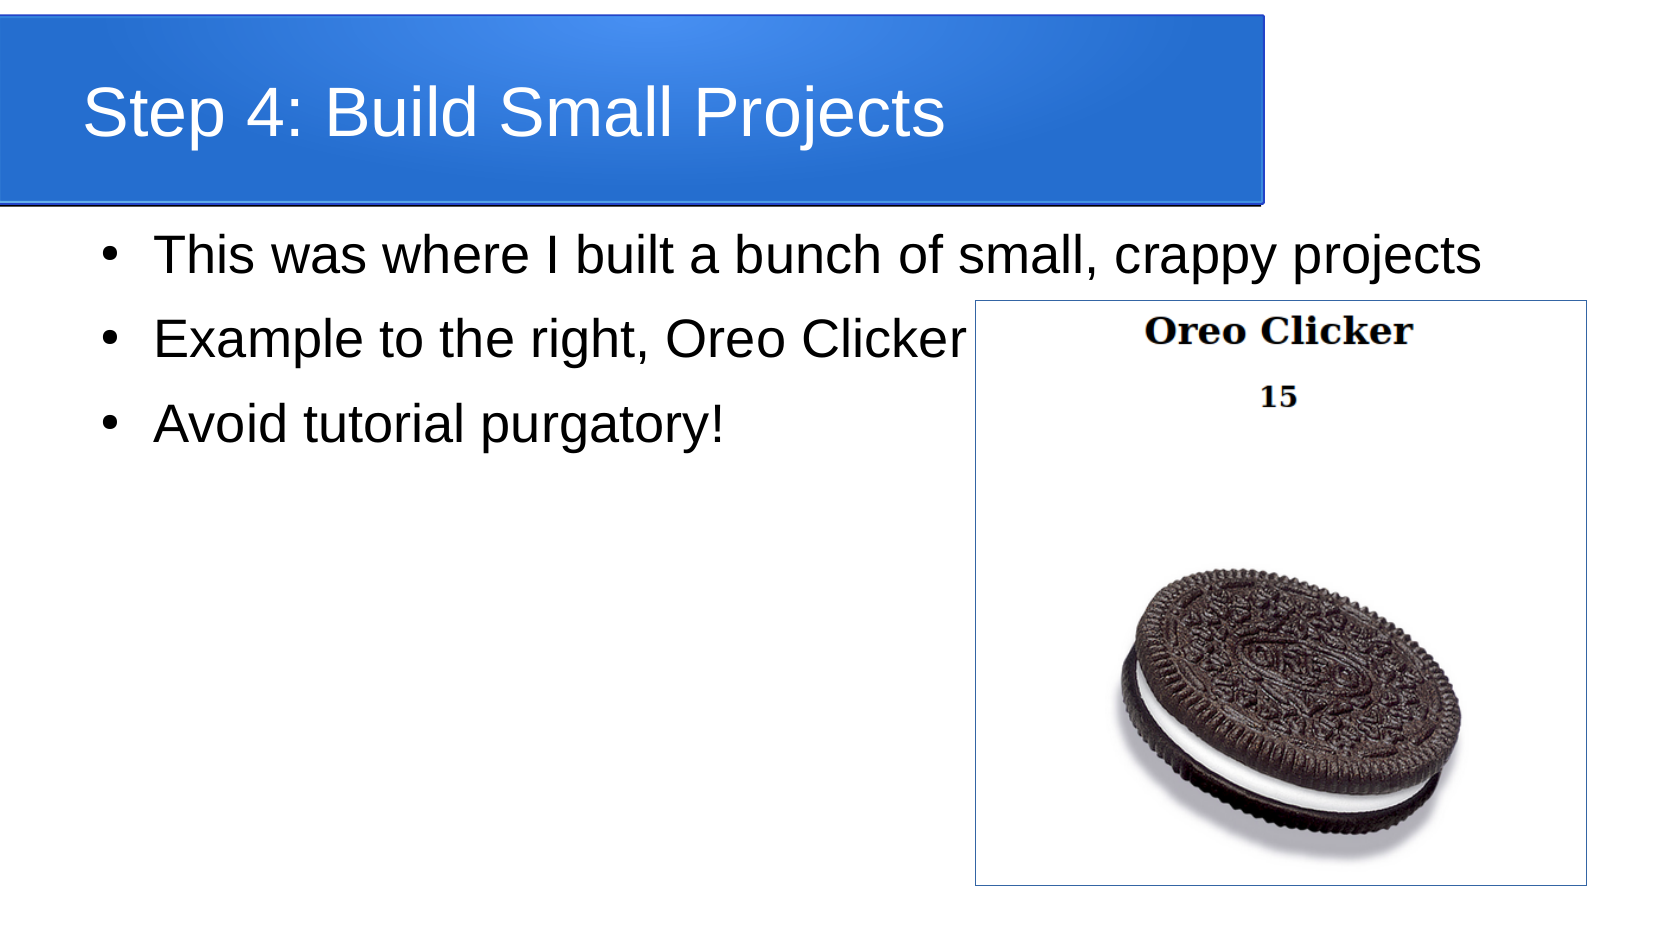

# Step 4: Build Small Projects
This was where I built a bunch of small, crappy projects
Example to the right, Oreo Clicker
Avoid tutorial purgatory!